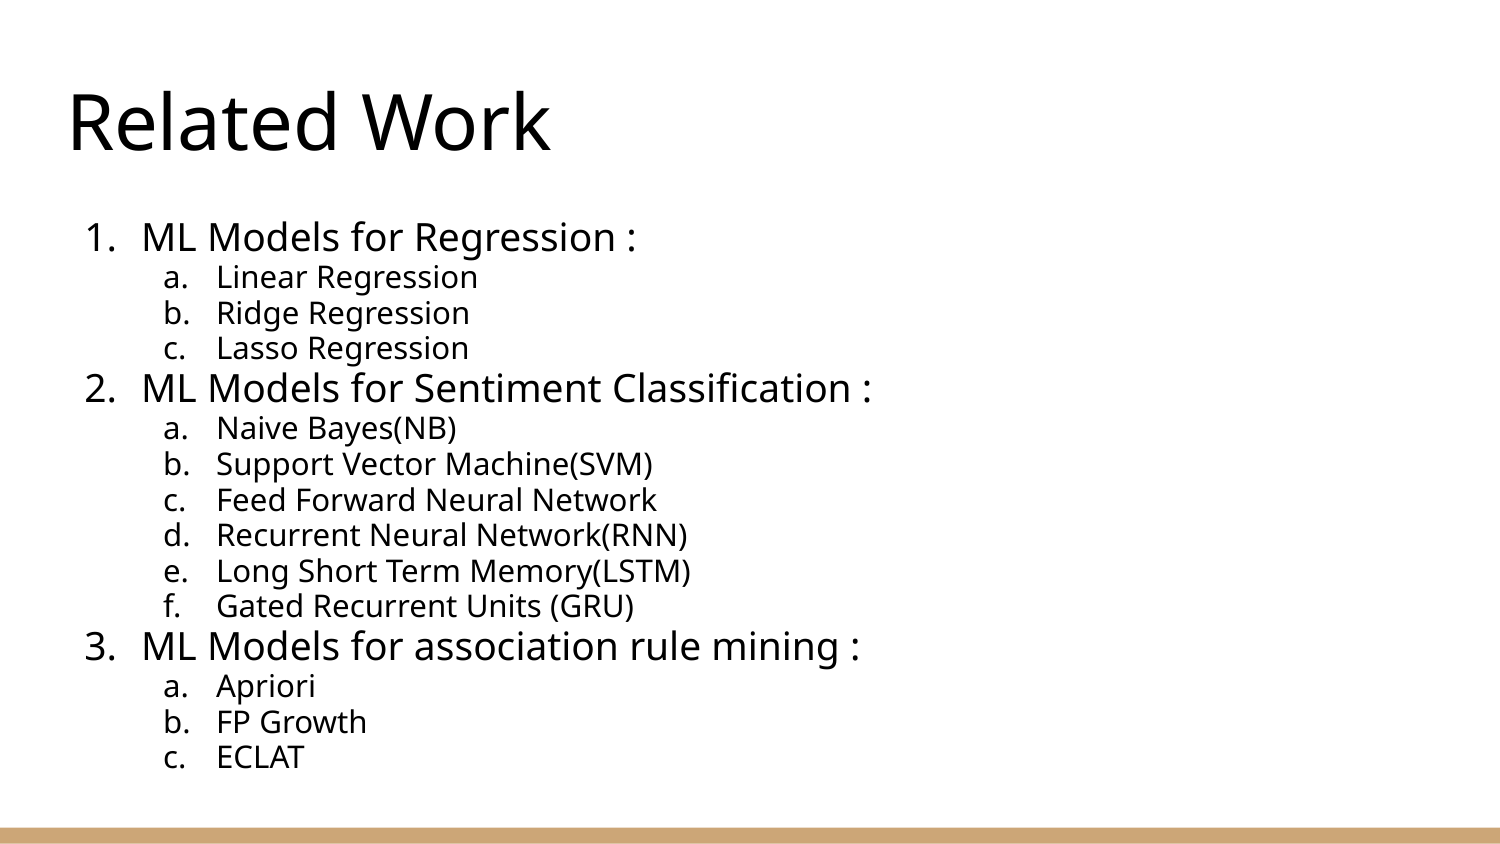

# Related Work
ML Models for Regression :
Linear Regression
Ridge Regression
Lasso Regression
ML Models for Sentiment Classification :
Naive Bayes(NB)
Support Vector Machine(SVM)
Feed Forward Neural Network
Recurrent Neural Network(RNN)
Long Short Term Memory(LSTM)
Gated Recurrent Units (GRU)
ML Models for association rule mining :
Apriori
FP Growth
ECLAT